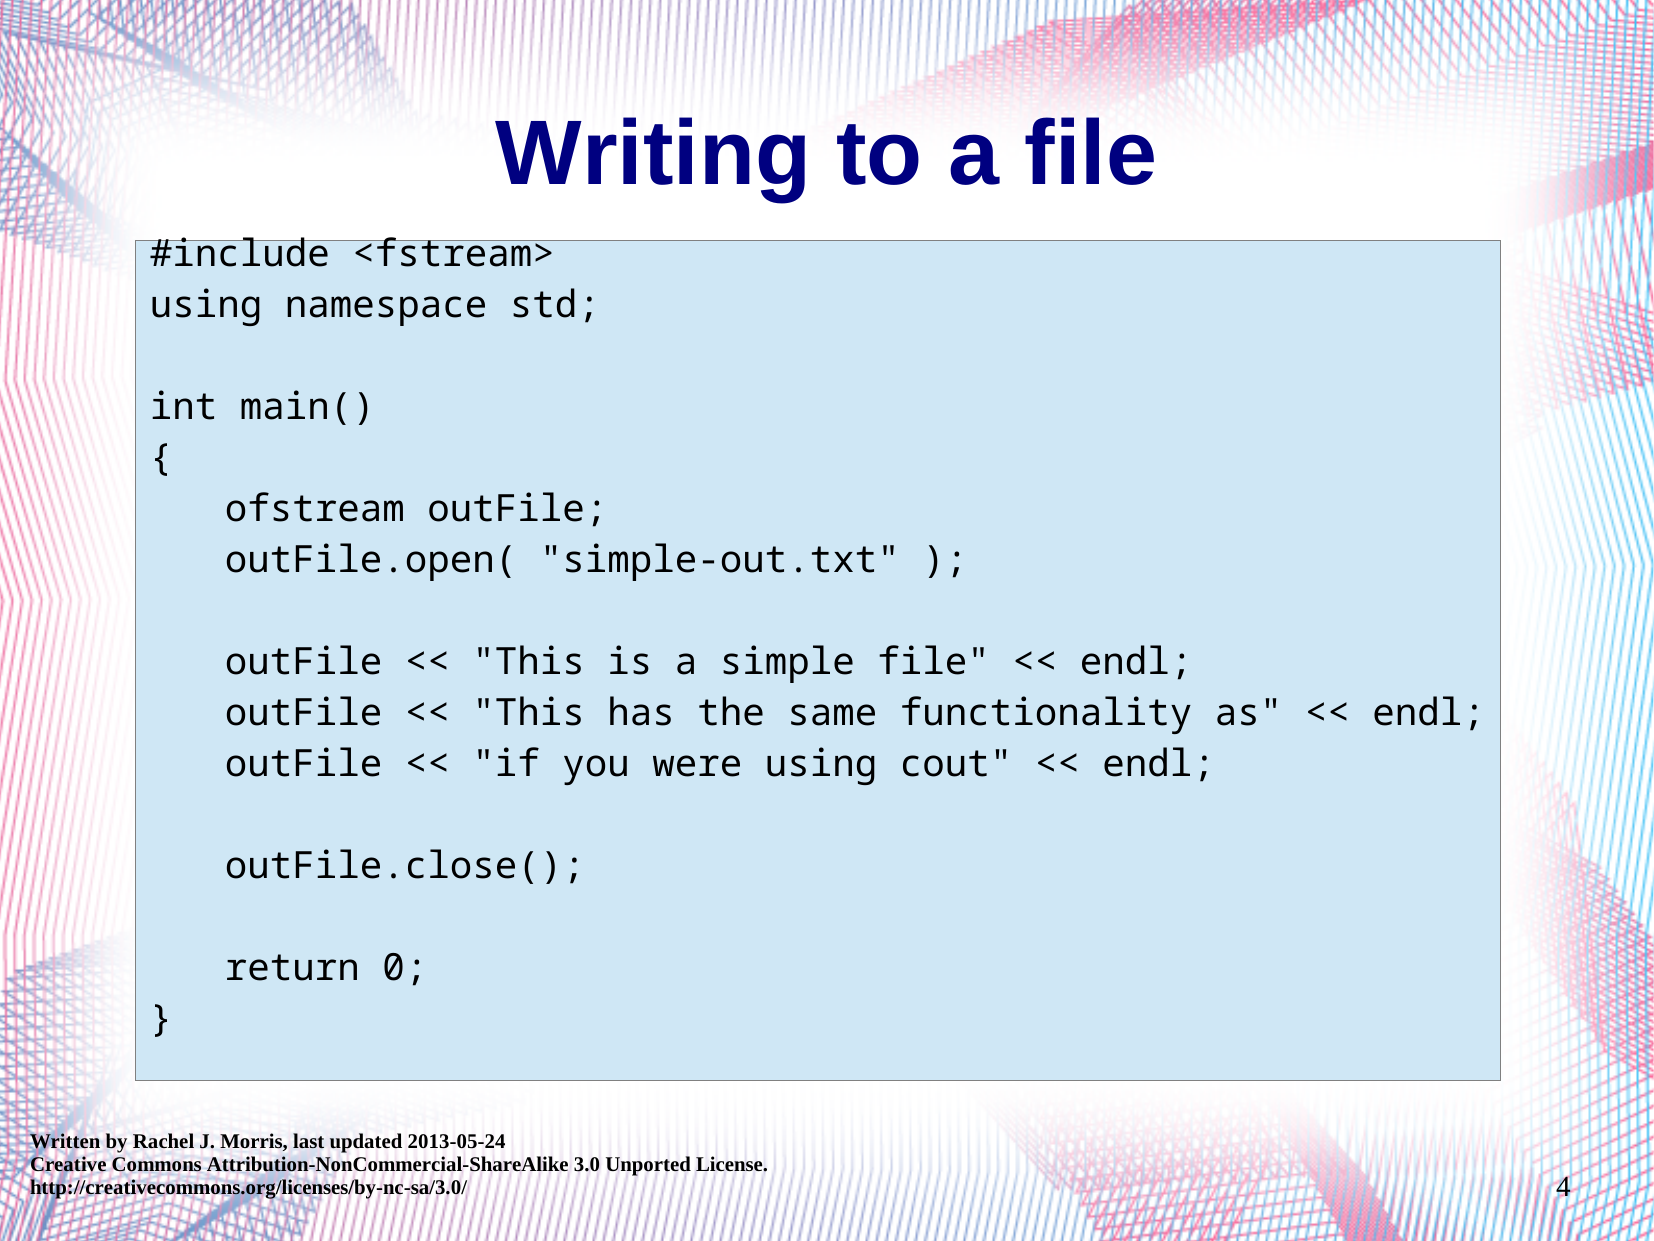

# Writing to a file
#include <fstream>
using namespace std;
int main()
{
	ofstream outFile;
	outFile.open( "simple-out.txt" );
	outFile << "This is a simple file" << endl;
	outFile << "This has the same functionality as" << endl;
	outFile << "if you were using cout" << endl;
	outFile.close();
	return 0;
}
4